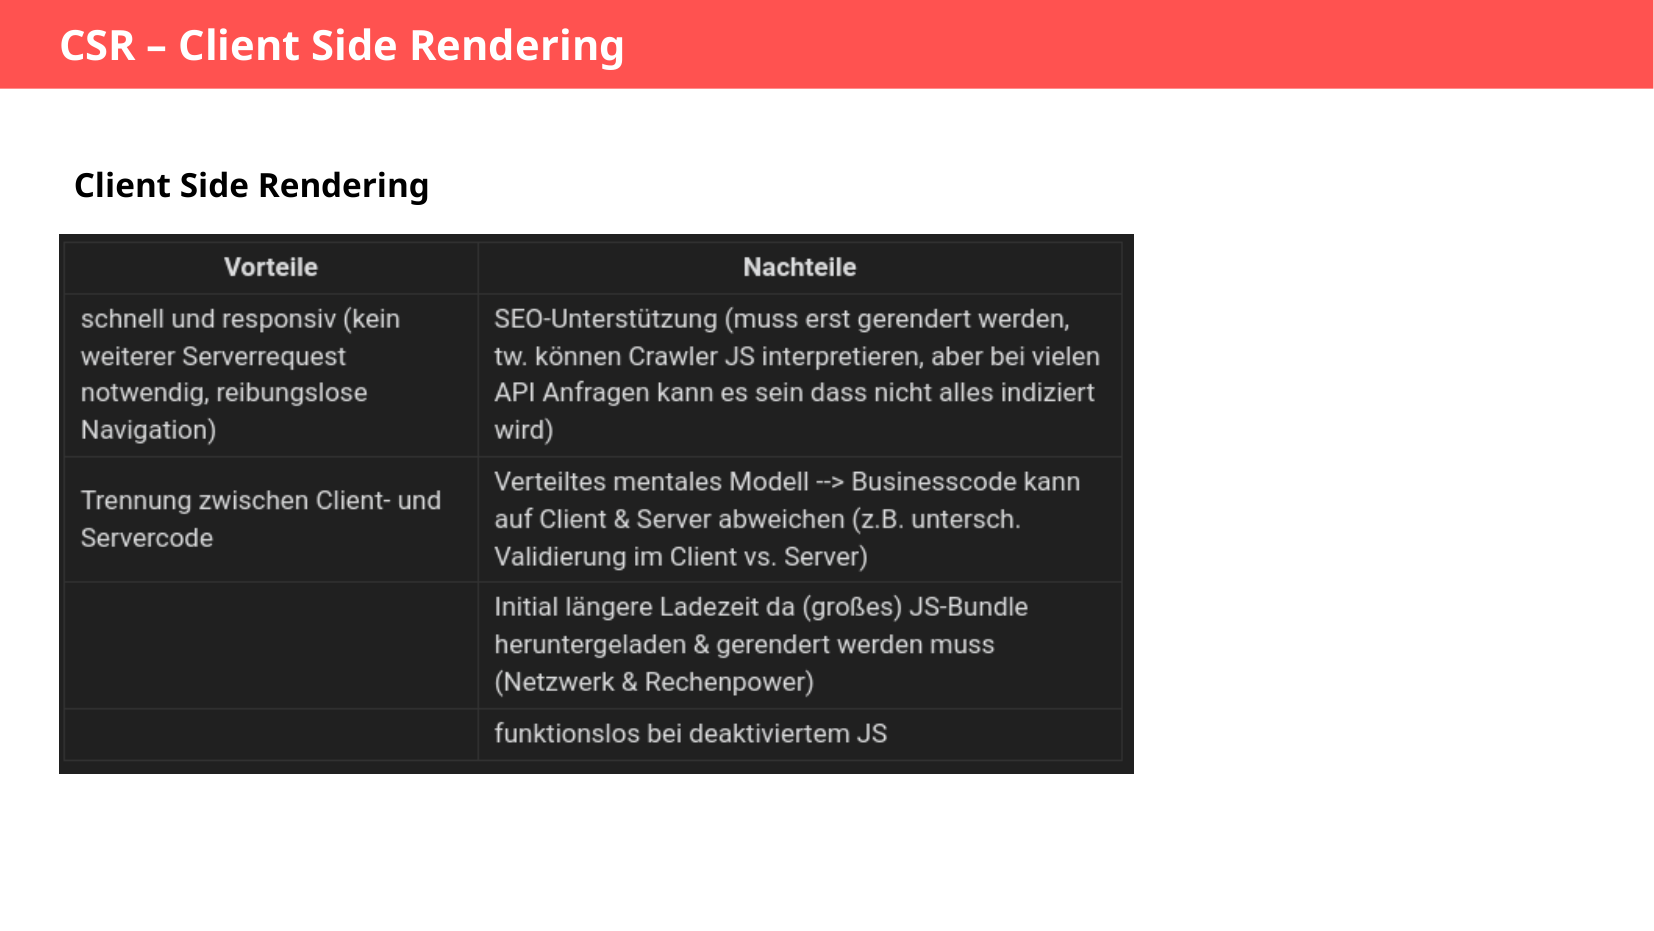

CSR – Client Side Rendering
Client Side Rendering
#